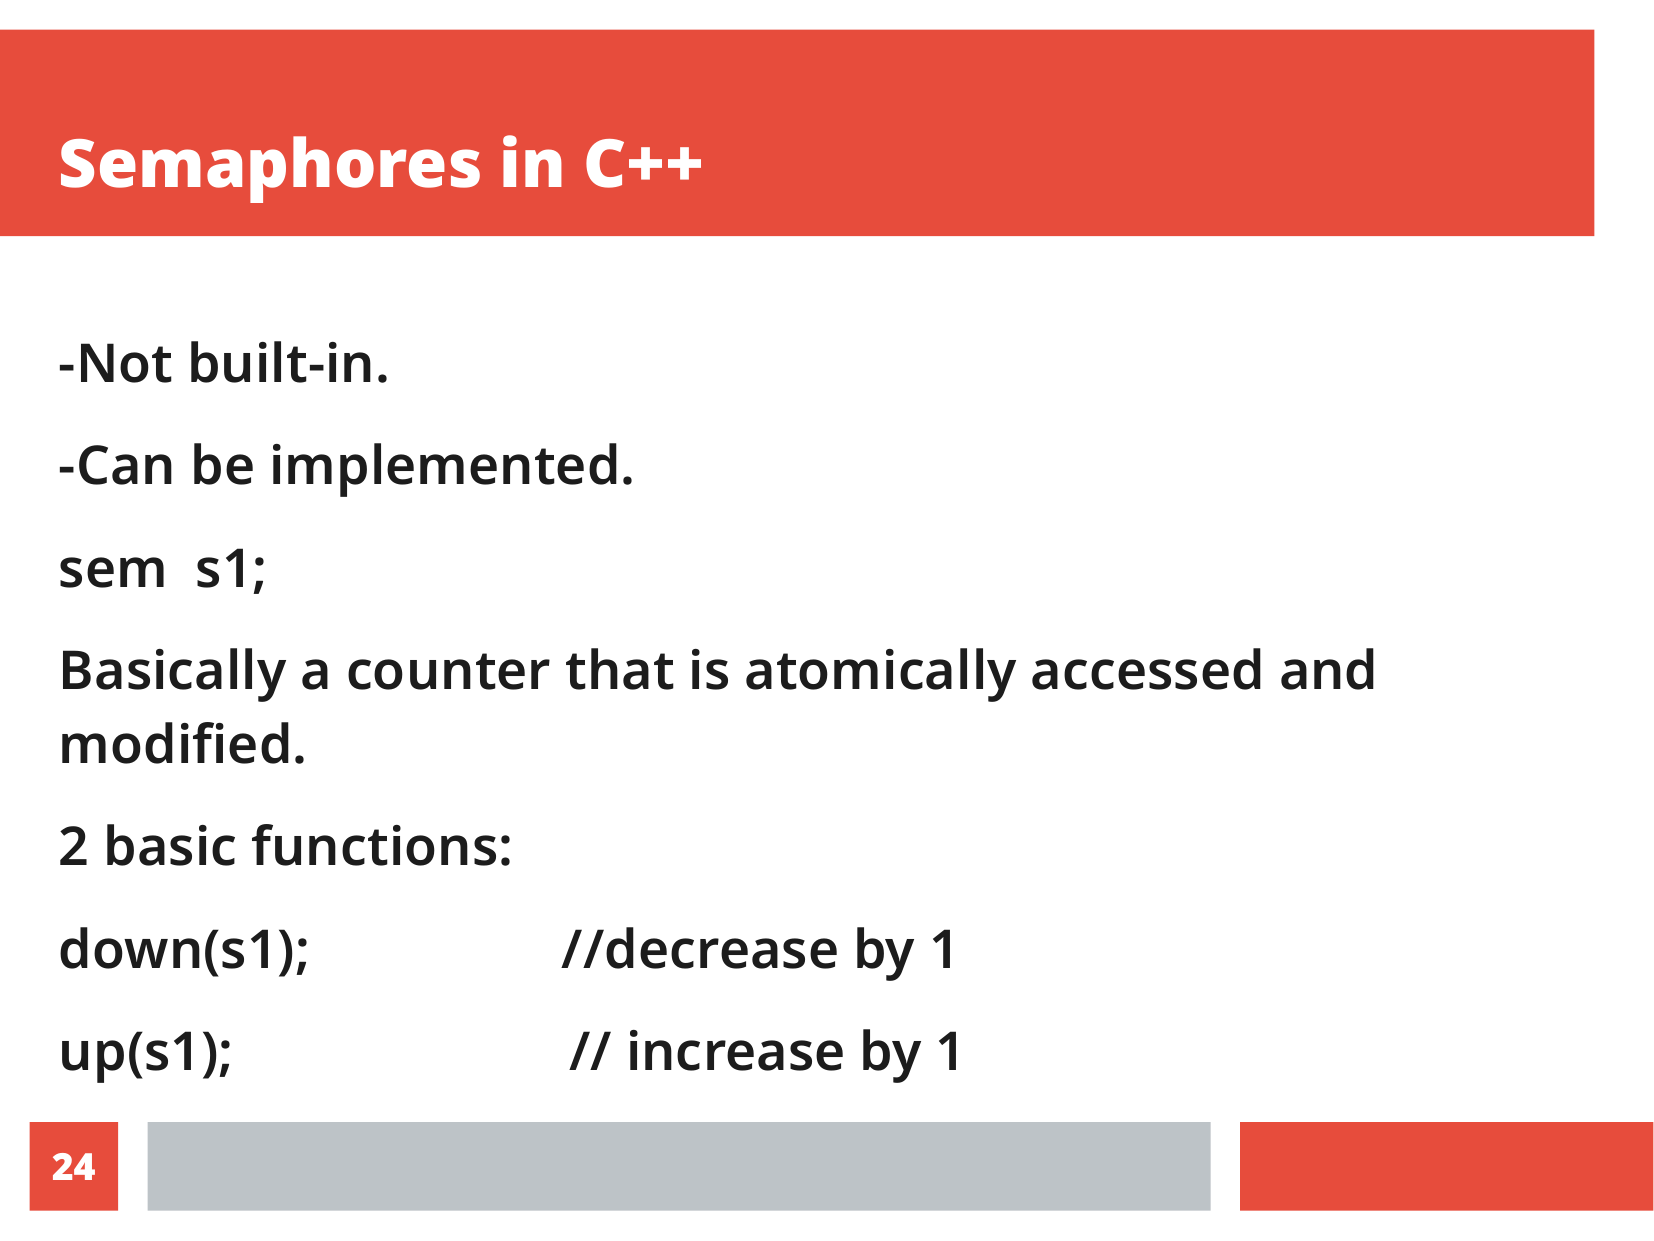

# Semaphores in C++
-Not built-in.
-Can be implemented.
sem s1;
Basically a counter that is atomically accessed and modified.
2 basic functions:
down(s1); //decrease by 1
up(s1); // increase by 1
24